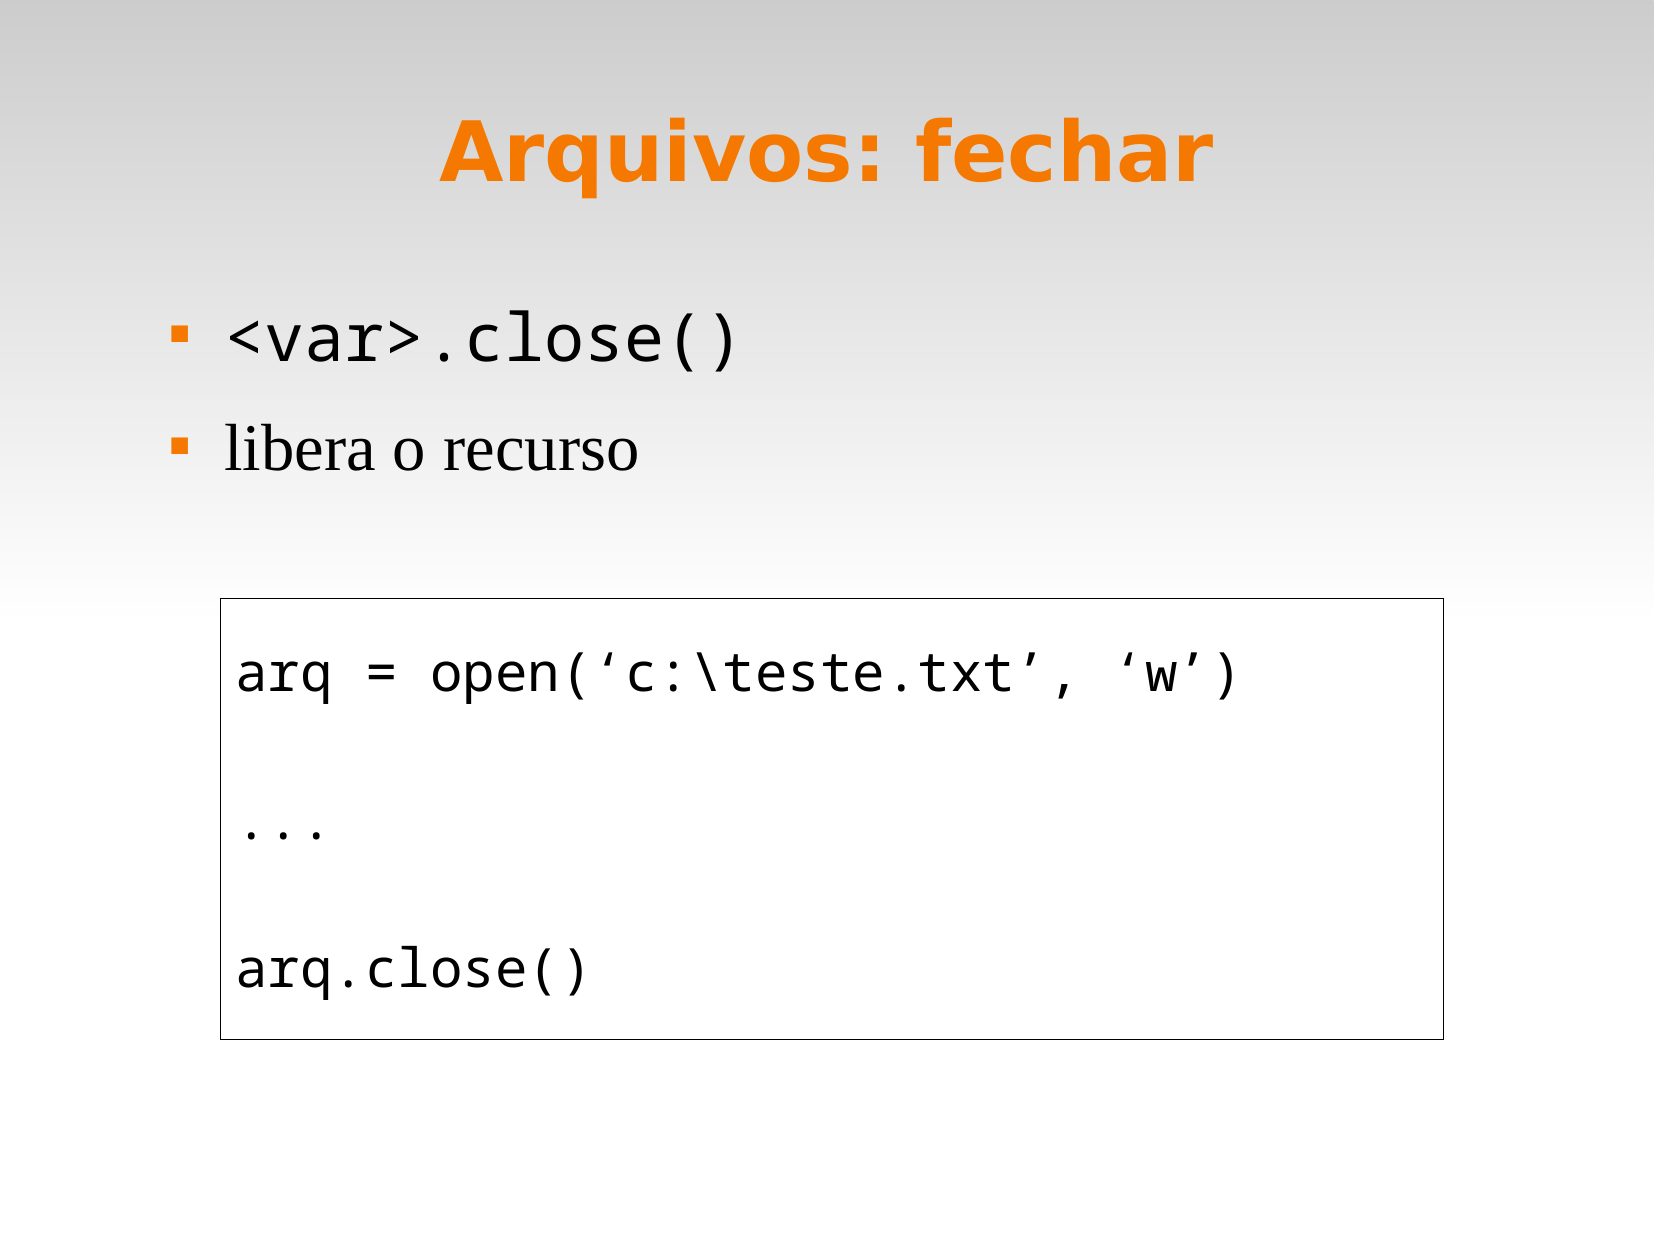

# Arquivos: fechar
<var>.close()
libera o recurso
arq = open(‘c:\teste.txt’, ‘w’)
...
arq.close()